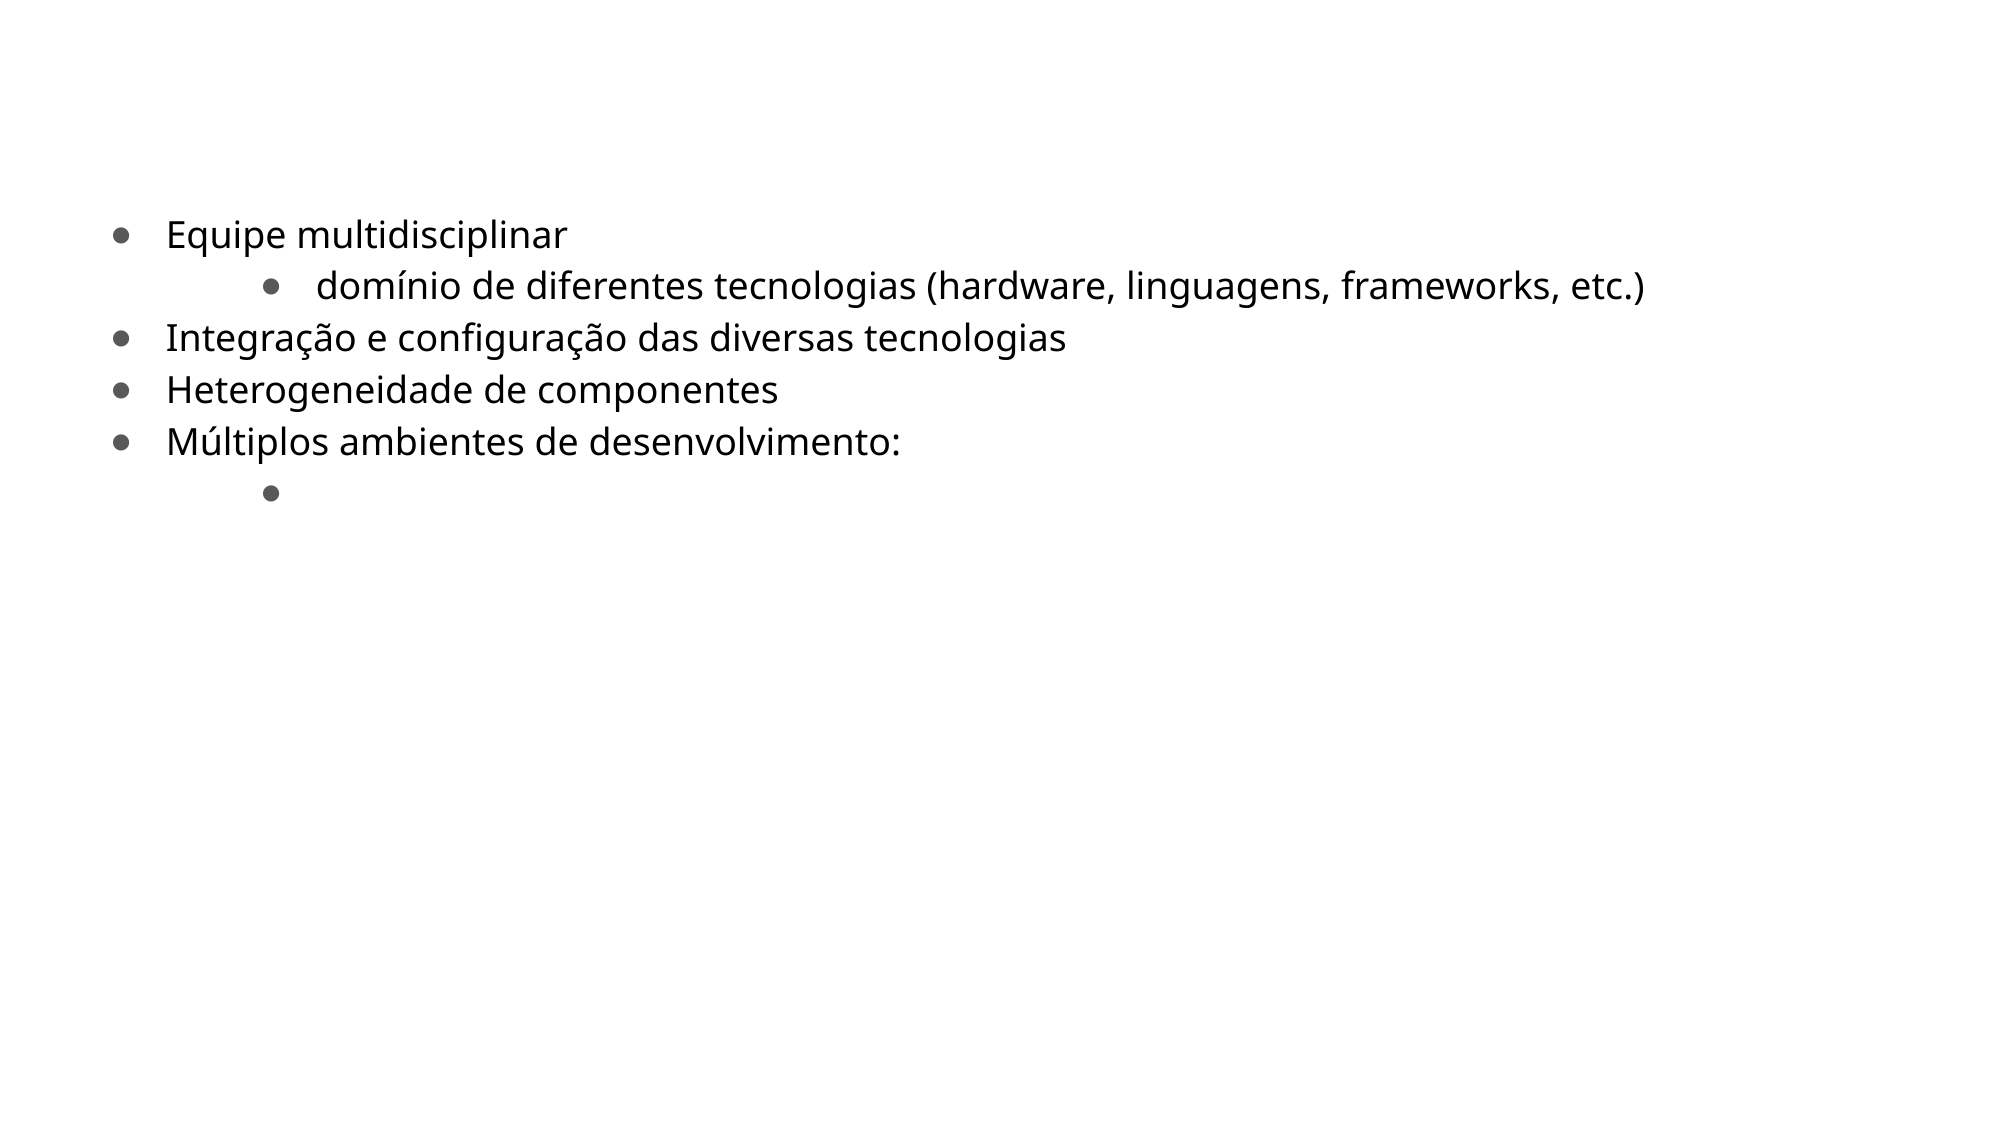

Desafios do Desenvolvimento de SMA Embarcados
Equipe multidisciplinar
domínio de diferentes tecnologias (hardware, linguagens, frameworks, etc.)
Integração e configuração das diversas tecnologias
Heterogeneidade de componentes
Múltiplos ambientes de desenvolvimento: